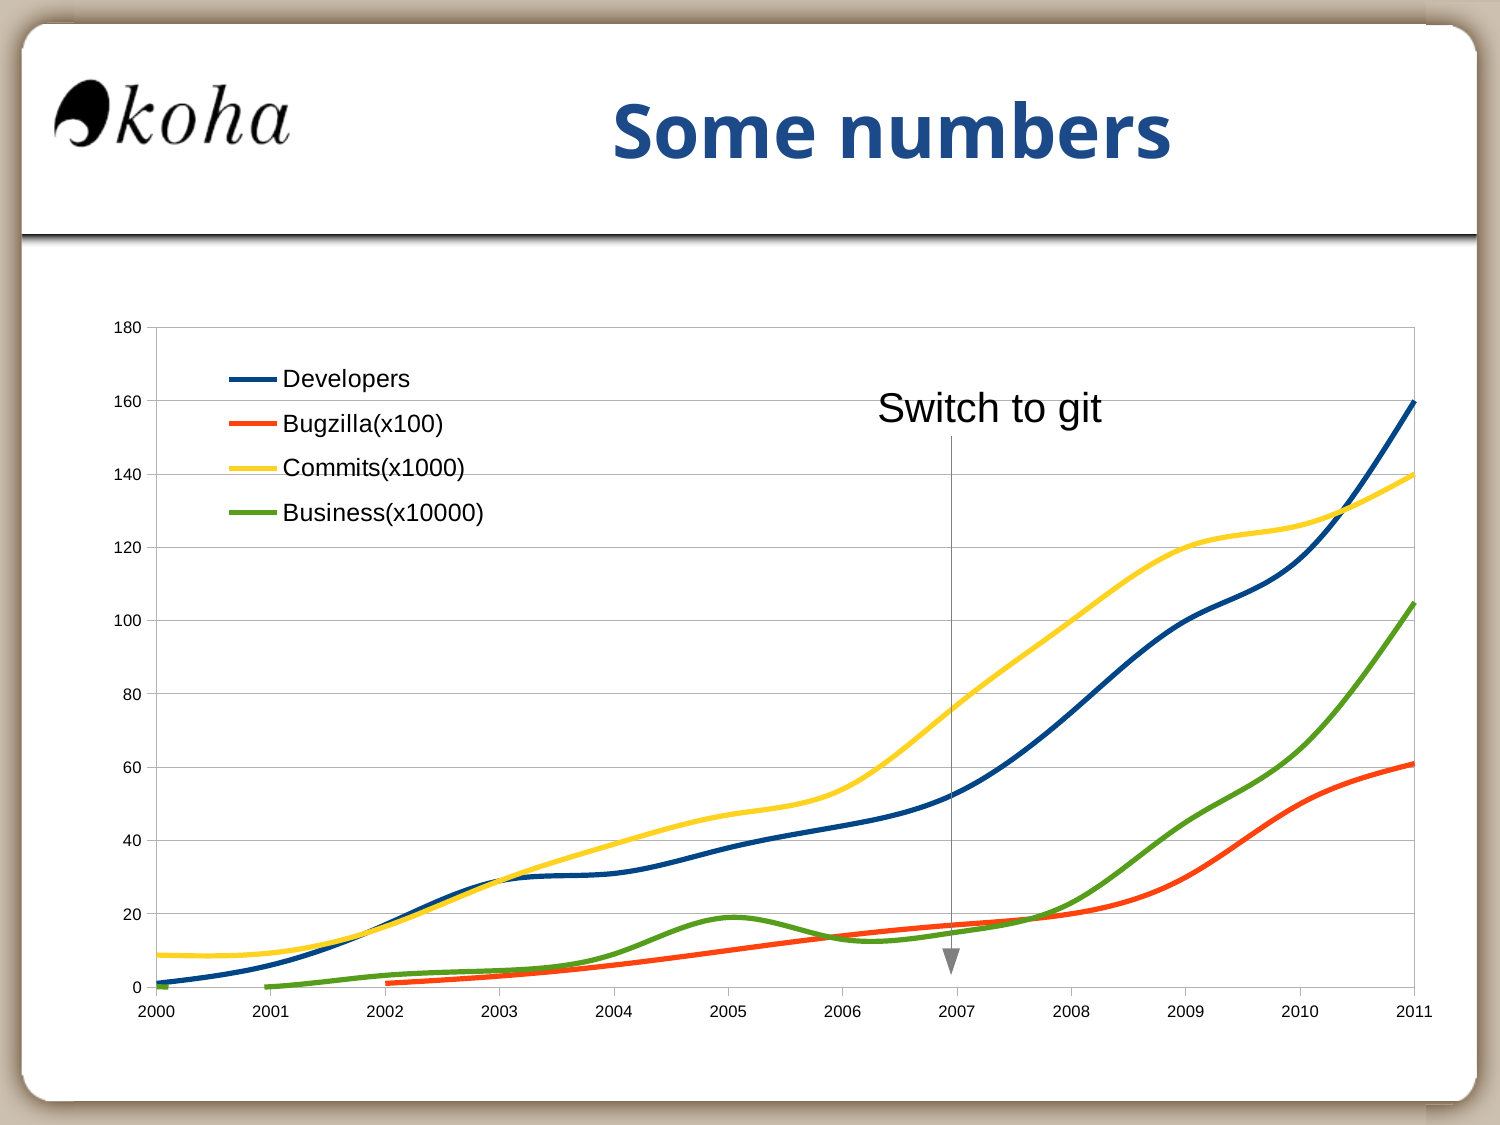

# Some numbers
### Chart
| Category | Developers | Bugzilla(x100) | Commits(x1000) | Business(x10000) |
|---|---|---|---|---|
| 2000 | 1.0 | None | 8.74 | 0.1 |
| 2001 | 6.0 | None | 9.3 | 0.1 |
| 2002 | 17.0 | 1.0 | 16.5 | 3.2 |
| 2003 | 29.0 | 3.0 | 29.0 | 4.5 |
| 2004 | 31.0 | 6.0 | 39.0 | 9.0 |
| 2005 | 38.0 | 10.0 | 47.0 | 19.0 |
| 2006 | 44.0 | 14.0 | 54.0 | 13.0 |
| 2007 | 53.0 | 17.0 | 77.0 | 15.0 |
| 2008 | 75.0 | 20.0 | 100.0 | 23.0 |
| 2009 | 100.0 | 30.0 | 120.0 | 45.0 |
| 2010 | 117.0 | 50.0 | 126.0 | 65.0 |
| 2011 | 160.0 | 61.0 | 140.0 | 105.0 |Switch to git